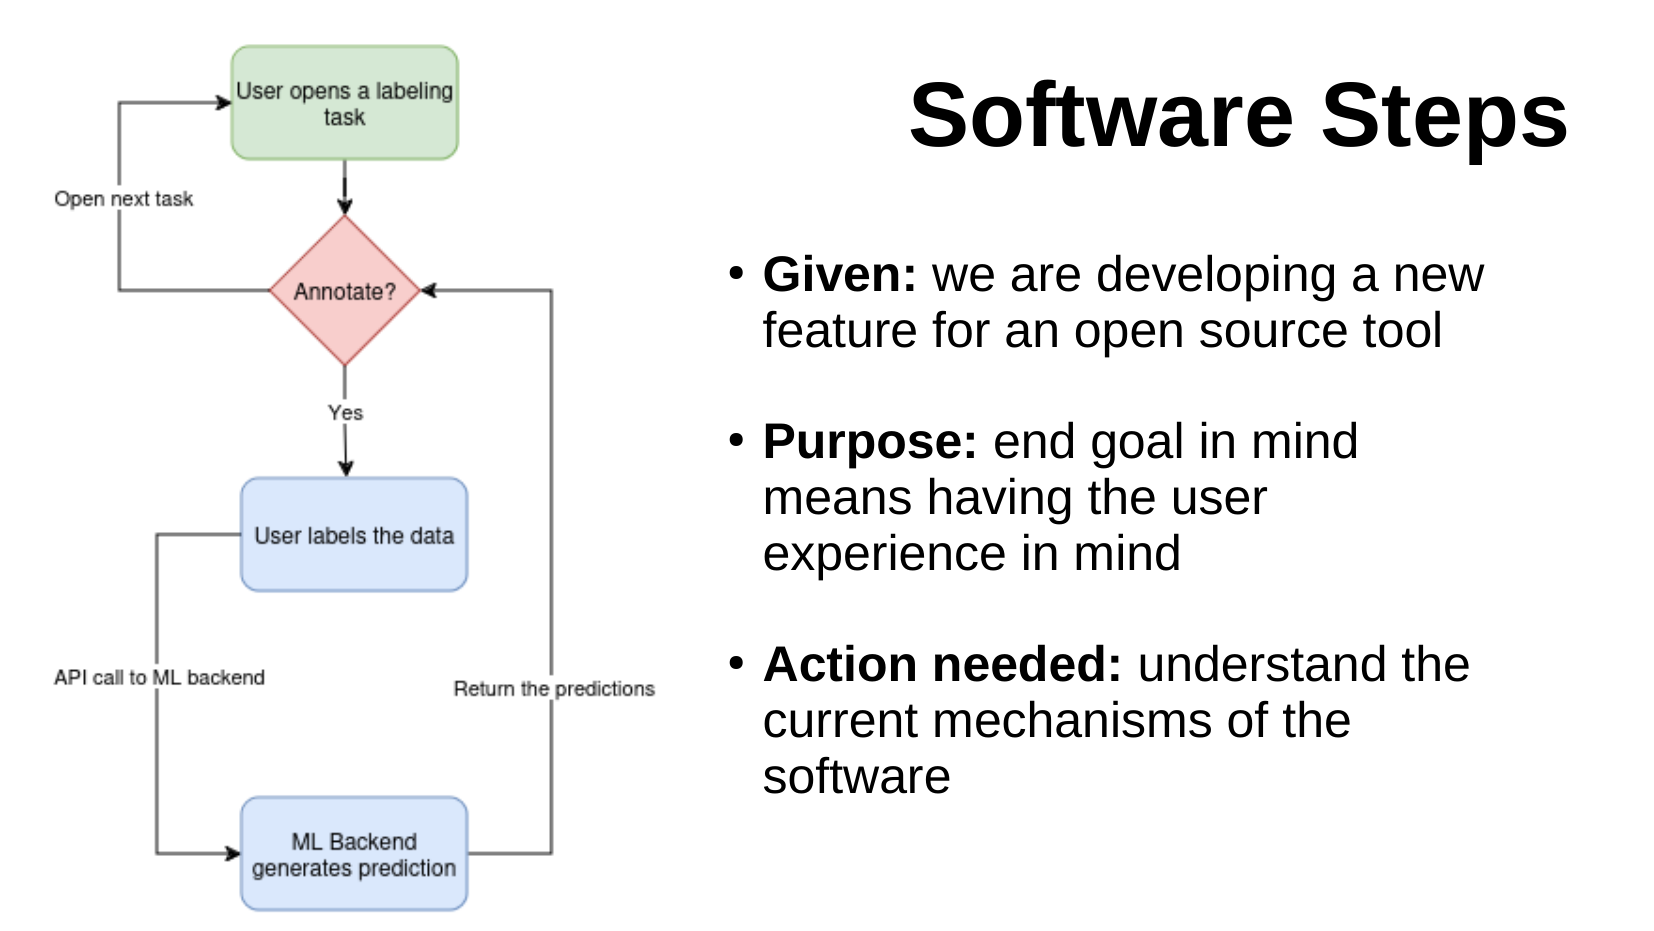

# Software Steps
Given: we are developing a new feature for an open source tool
Purpose: end goal in mind means having the user experience in mind
Action needed: understand the current mechanisms of the software